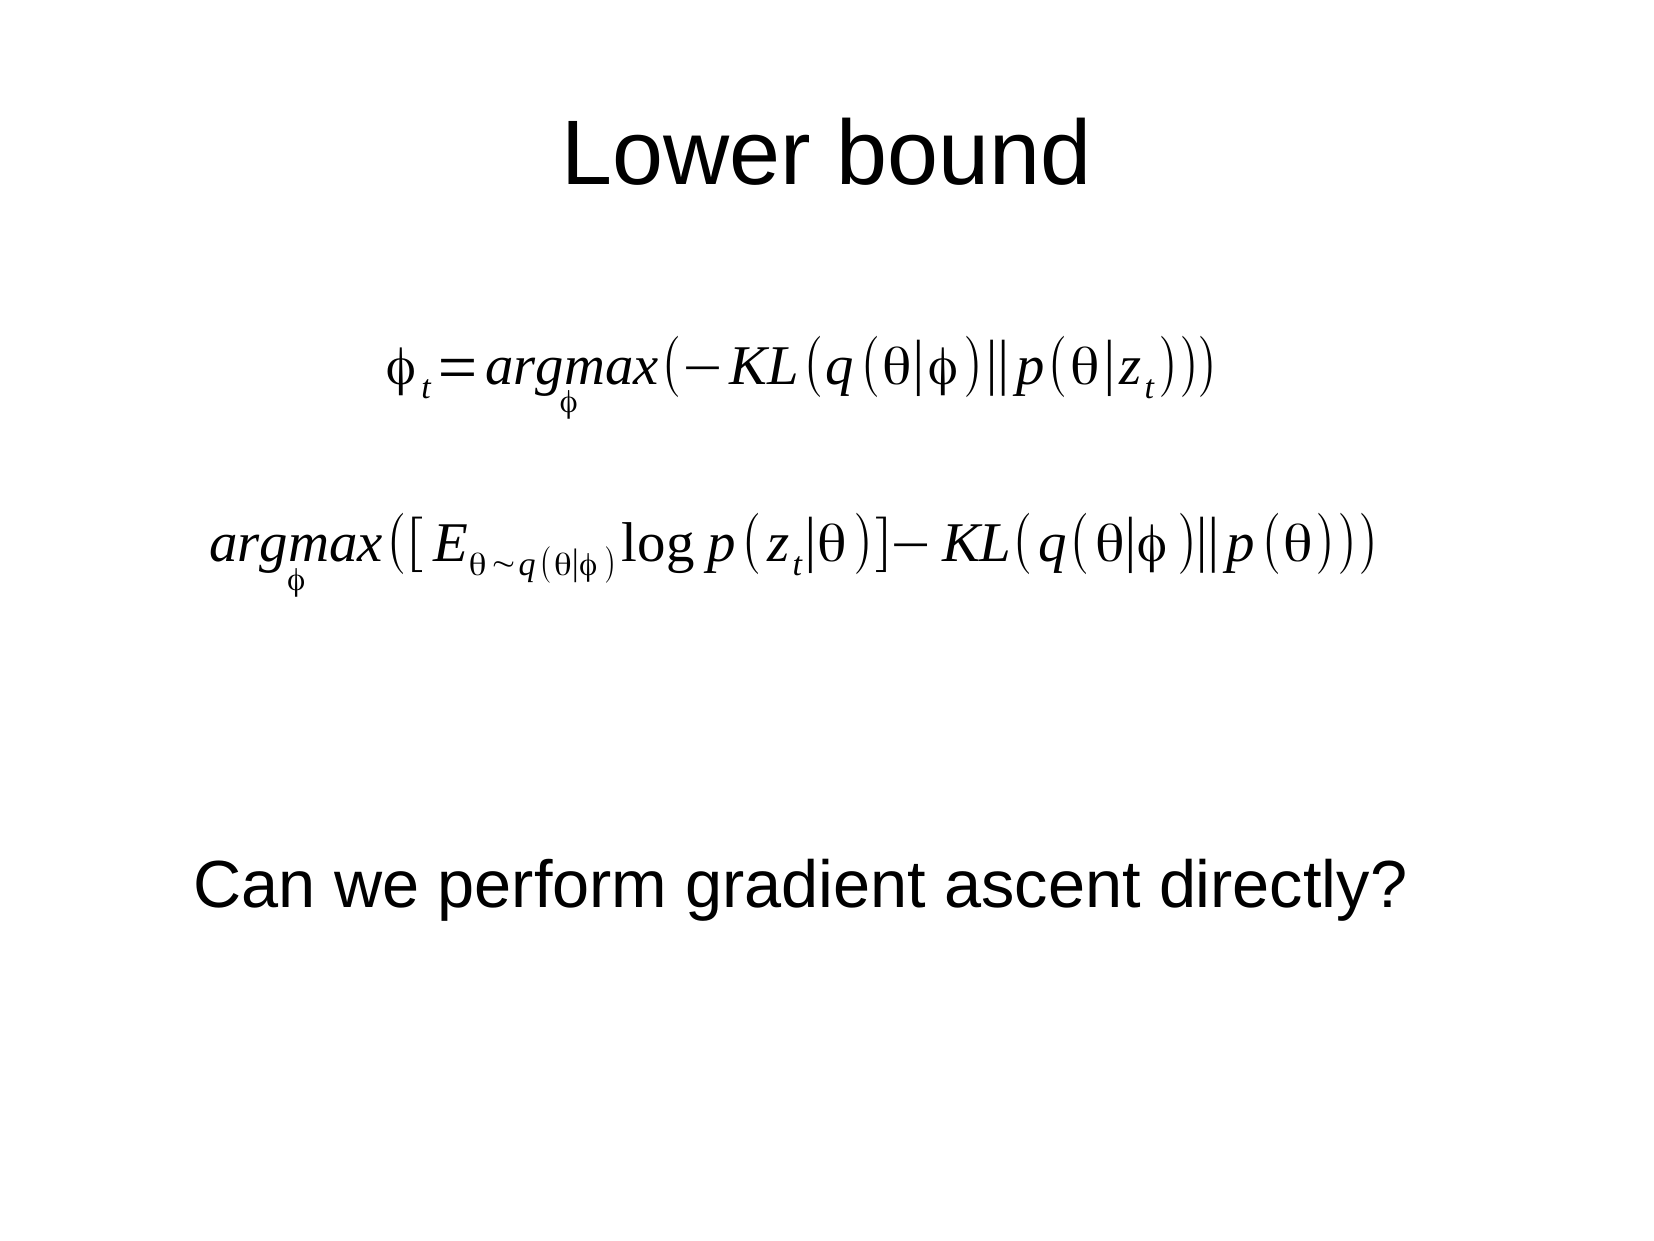

# Lower bound
Can we perform gradient ascent directly?